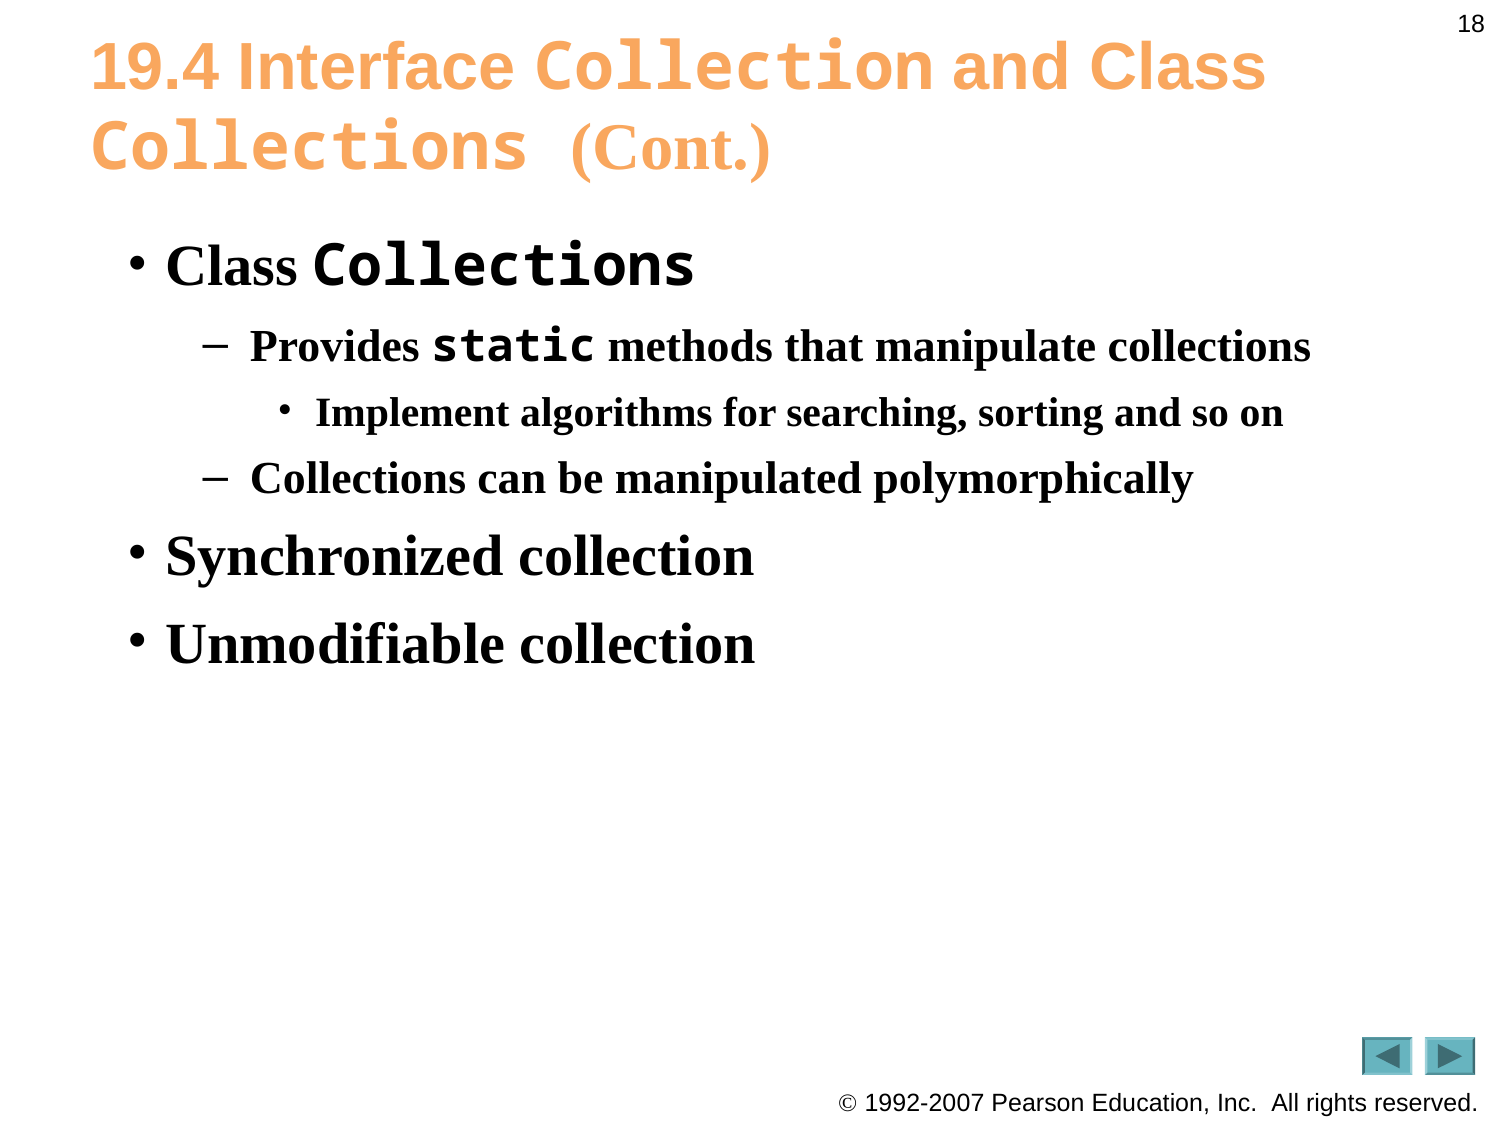

# 19.4 Interface Collection and Class Collections (Cont.)
Class Collections
Provides static methods that manipulate collections
Implement algorithms for searching, sorting and so on
Collections can be manipulated polymorphically
Synchronized collection
Unmodifiable collection